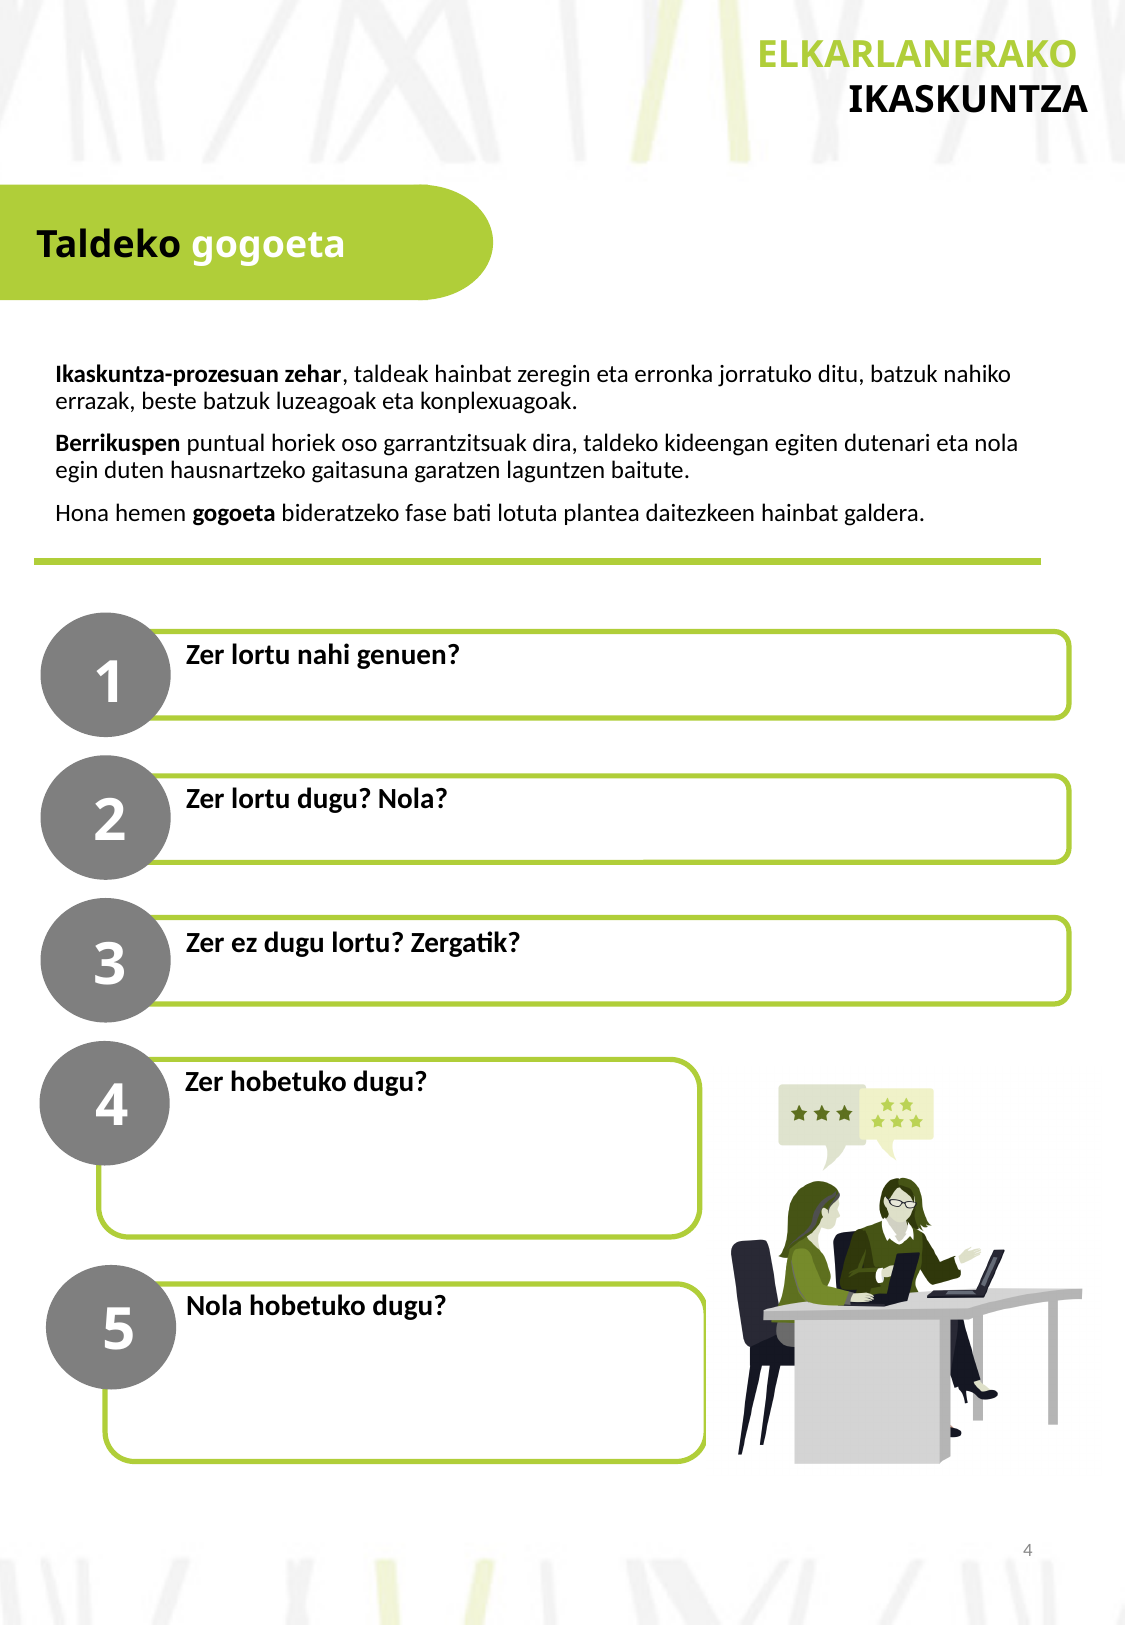

ELKARLANERAKO
IKASKUNTZA
Taldeko gogoeta
# Ikaskuntza-prozesuan zehar, taldeak hainbat zeregin eta erronka jorratuko ditu, batzuk nahiko errazak, beste batzuk luzeagoak eta konplexuagoak.
Berrikuspen puntual horiek oso garrantzitsuak dira, taldeko kideengan egiten dutenari eta nola egin duten hausnartzeko gaitasuna garatzen laguntzen baitute.
Hona hemen gogoeta bideratzeko fase bati lotuta plantea daitezkeen hainbat galdera.
Zer lortu nahi genuen?
1
Zer lortu dugu? Nola?
2
Zer ez dugu lortu? Zergatik?
3
Zer hobetuko dugu?
4
Nola hobetuko dugu?
5